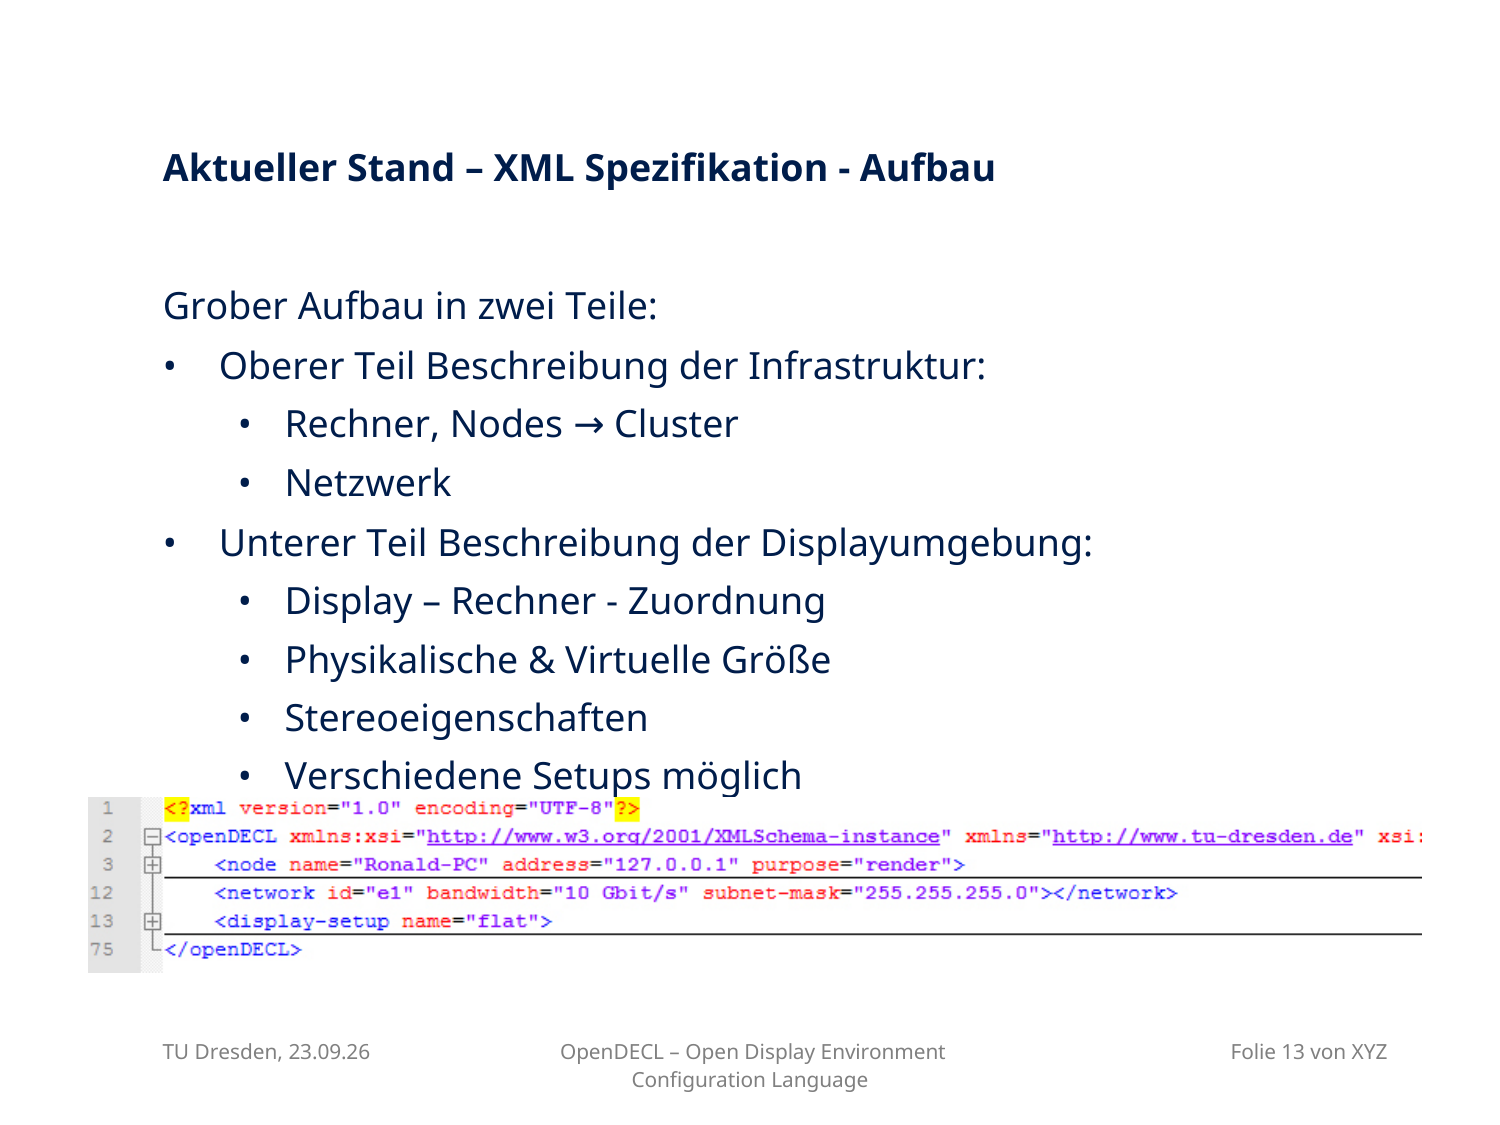

# Aktueller Stand – XML Spezifikation - Aufbau
Grober Aufbau in zwei Teile:
Oberer Teil Beschreibung der Infrastruktur:
Rechner, Nodes → Cluster
Netzwerk
Unterer Teil Beschreibung der Displayumgebung:
Display – Rechner - Zuordnung
Physikalische & Virtuelle Größe
Stereoeigenschaften
Verschiedene Setups möglich
13